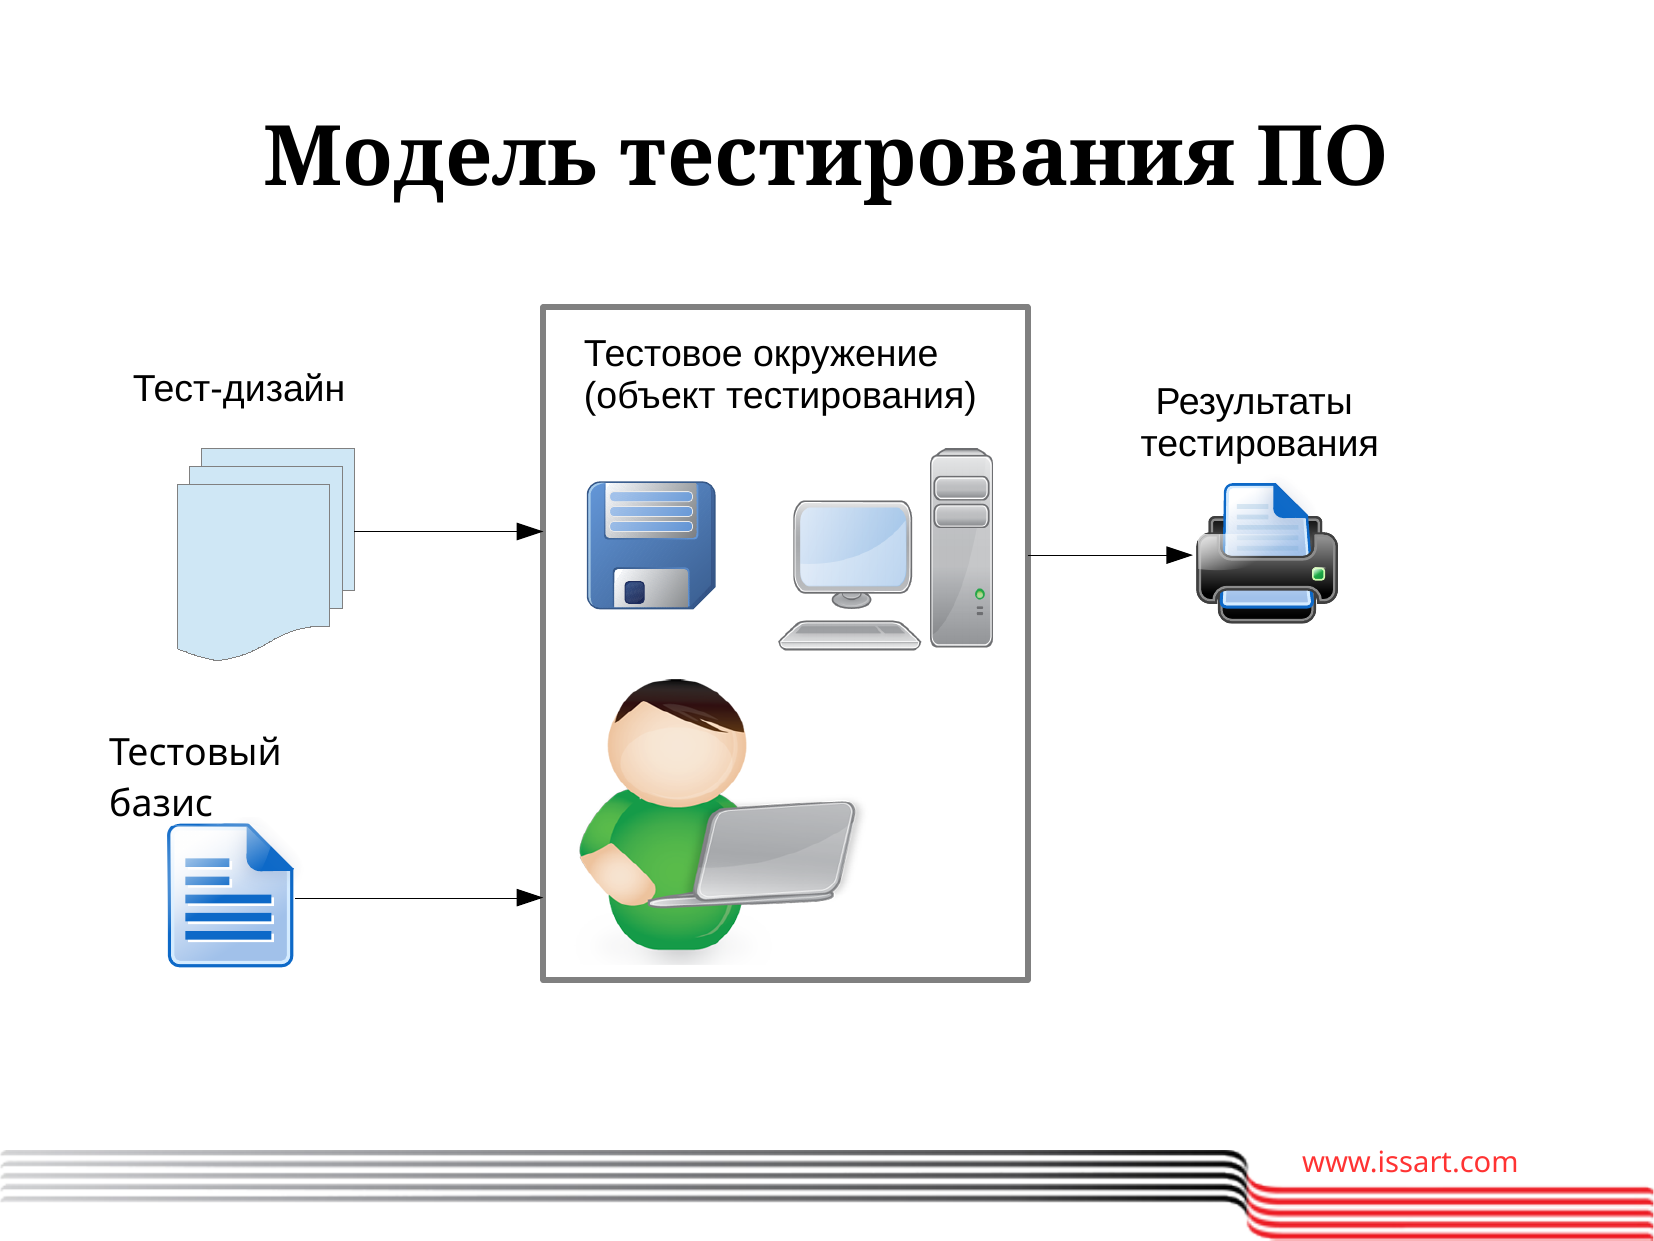

# Модель тестирования ПО
Тестовое окружение
(объект тестирования)
Тест-дизайн
Результаты
тестирования
Тестовый базис
www.issart.com